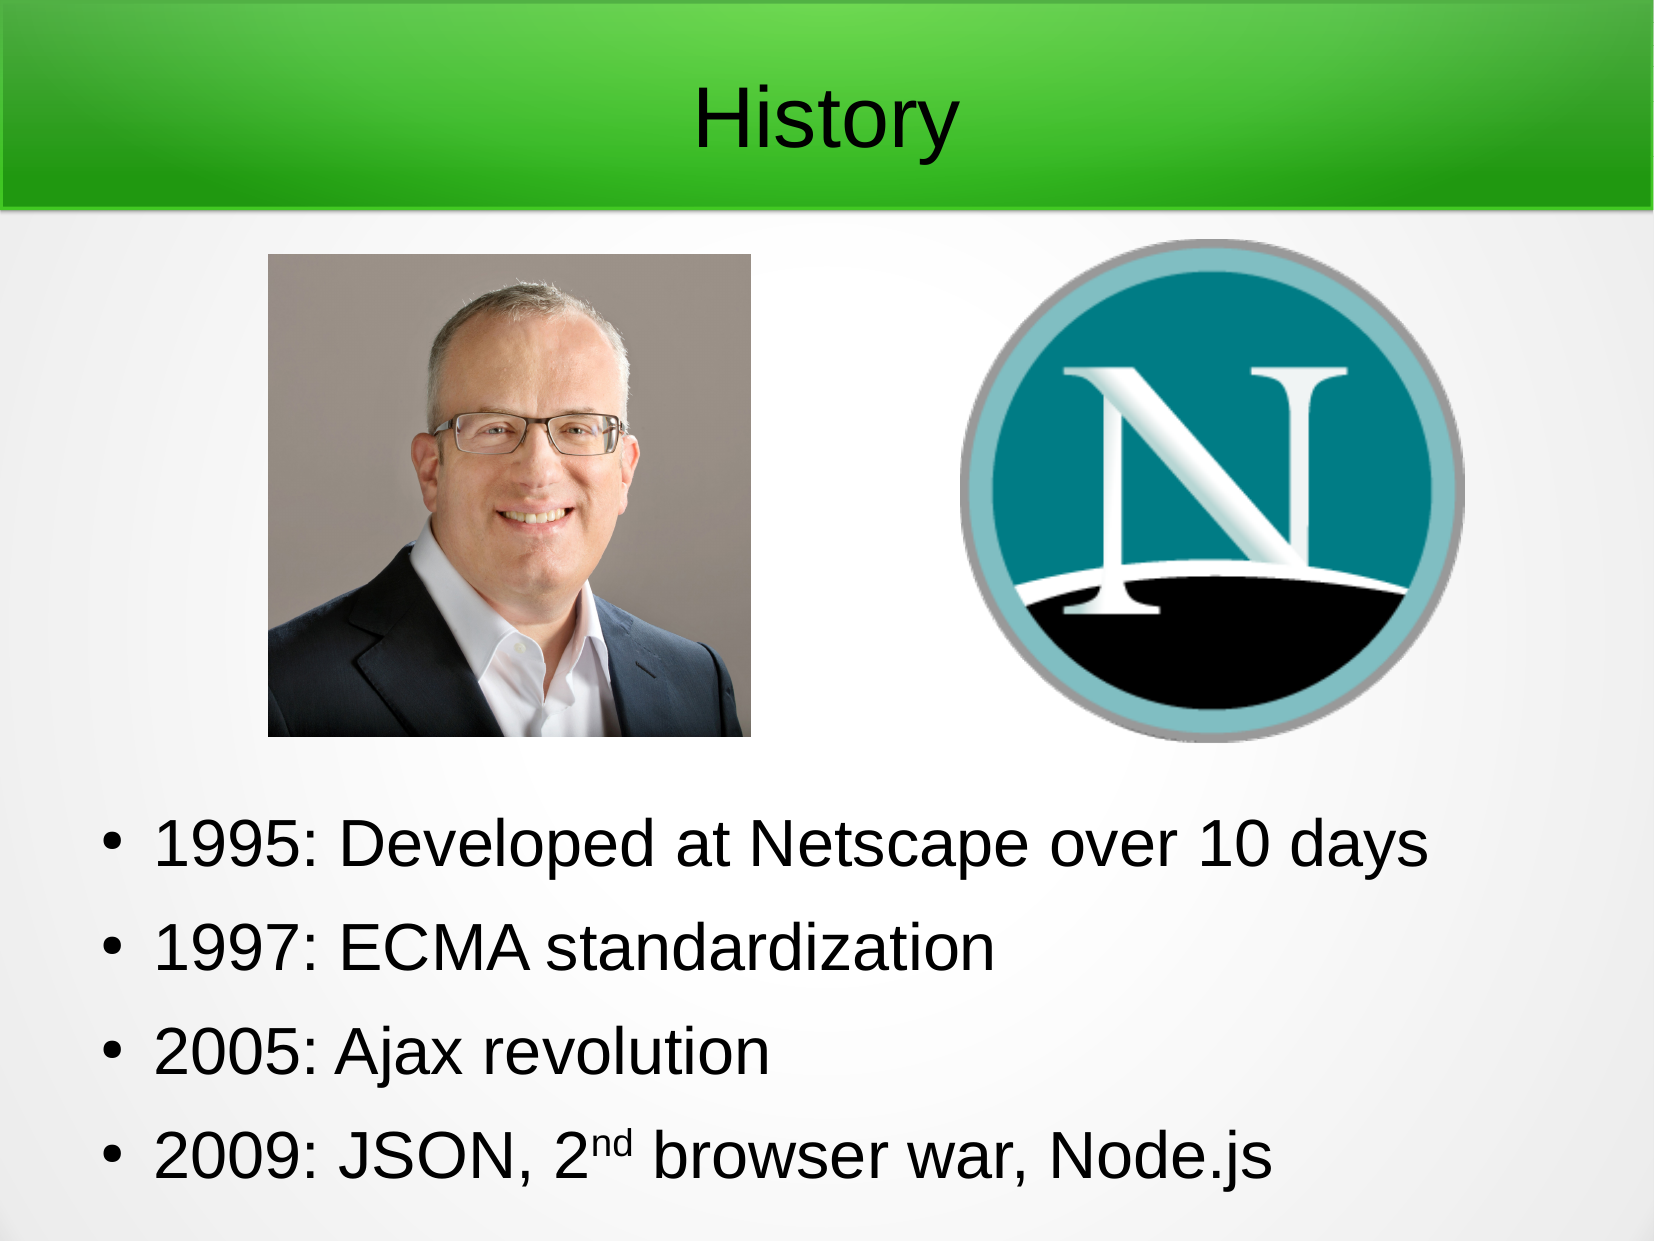

# History
1995: Developed at Netscape over 10 days
1997: ECMA standardization
2005: Ajax revolution
2009: JSON, 2nd browser war, Node.js